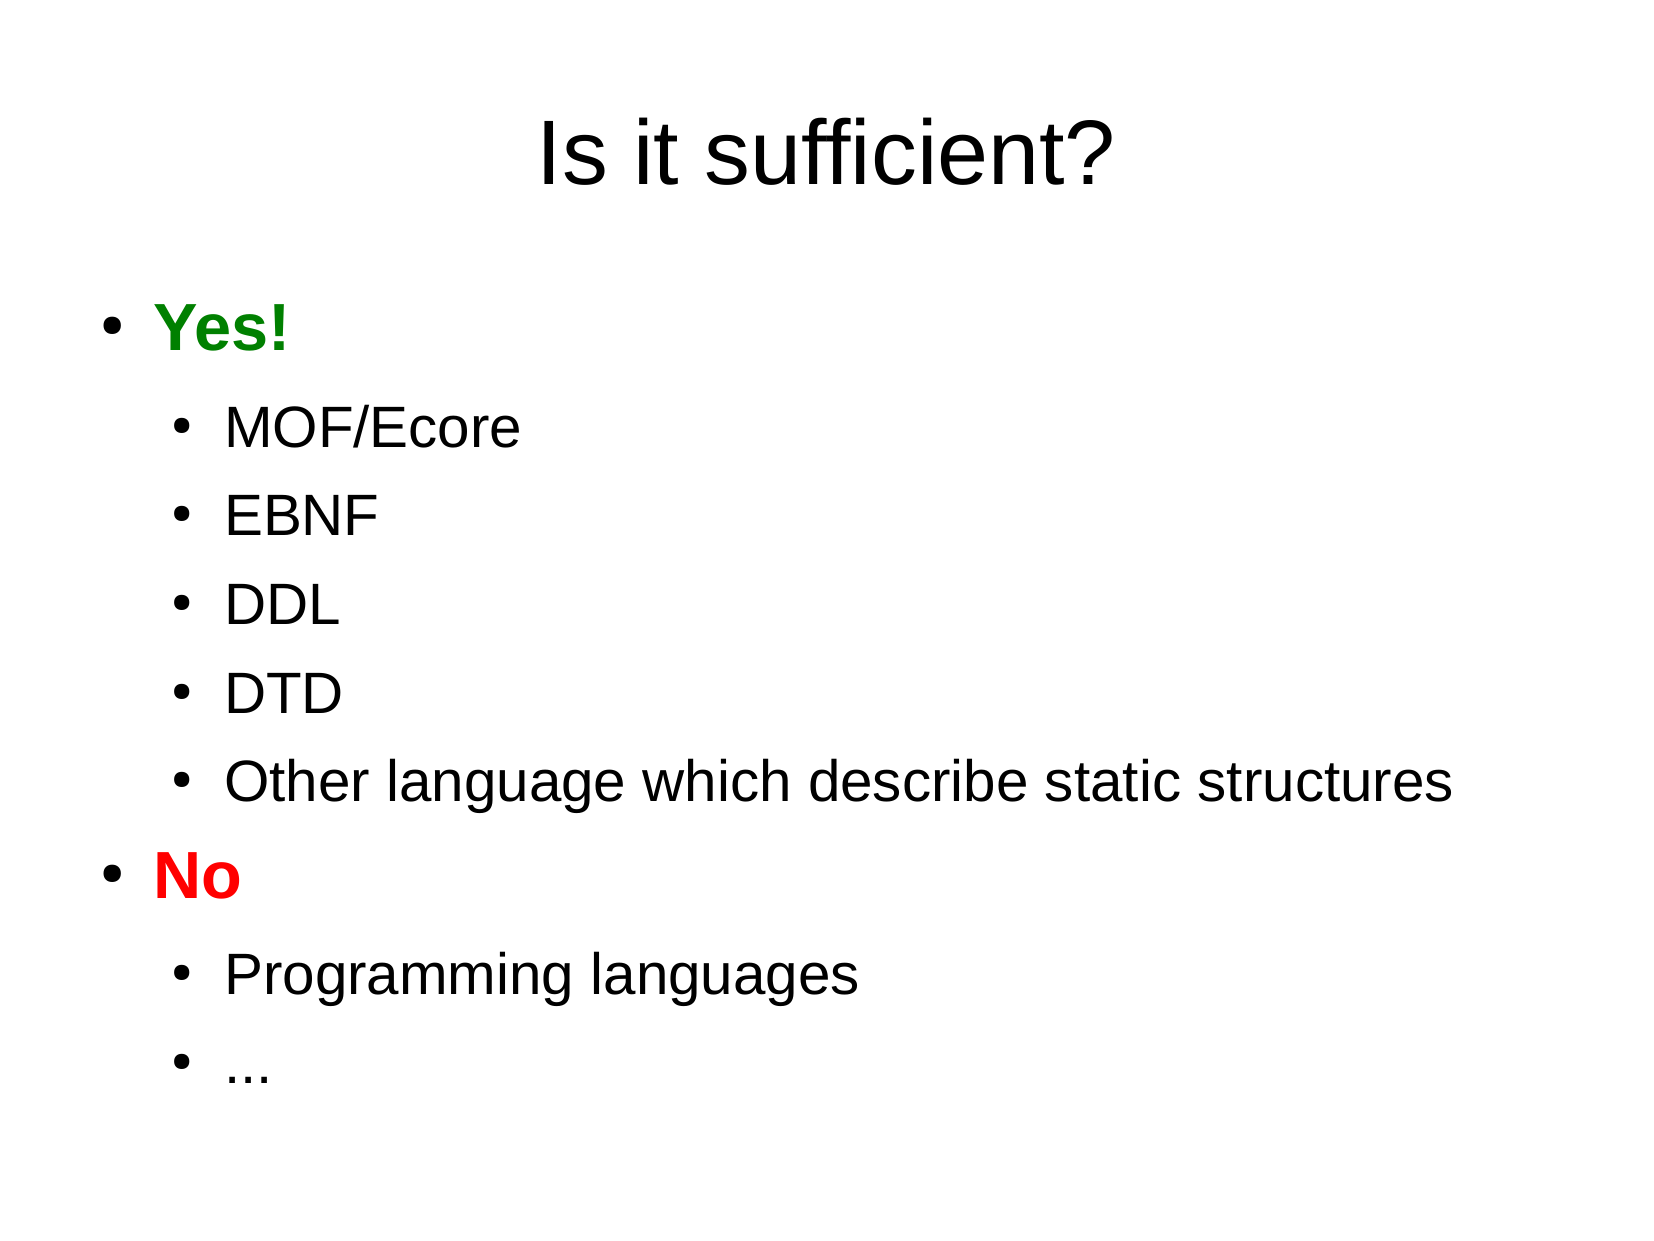

# Is it sufficient?
Yes!
MOF/Ecore
EBNF
DDL
DTD
Other language which describe static structures
No
Programming languages
...